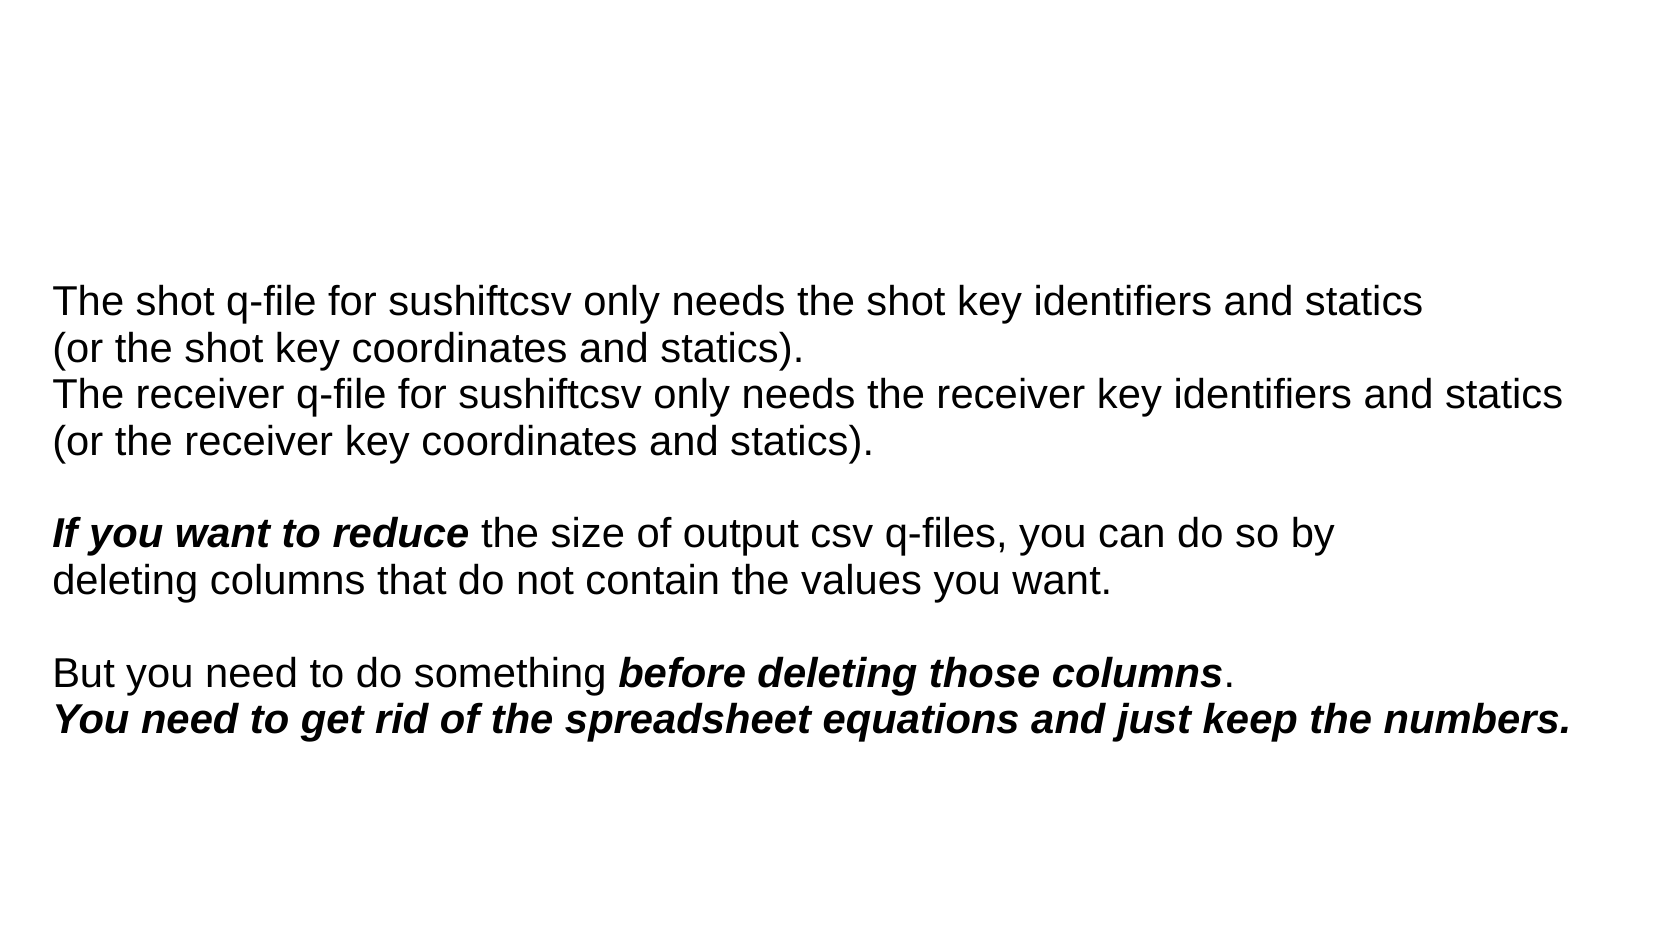

The shot q-file for sushiftcsv only needs the shot key identifiers and statics (or the shot key coordinates and statics).
The receiver q-file for sushiftcsv only needs the receiver key identifiers and statics (or the receiver key coordinates and statics).
If you want to reduce the size of output csv q-files, you can do so by deleting columns that do not contain the values you want.
But you need to do something before deleting those columns.
You need to get rid of the spreadsheet equations and just keep the numbers.